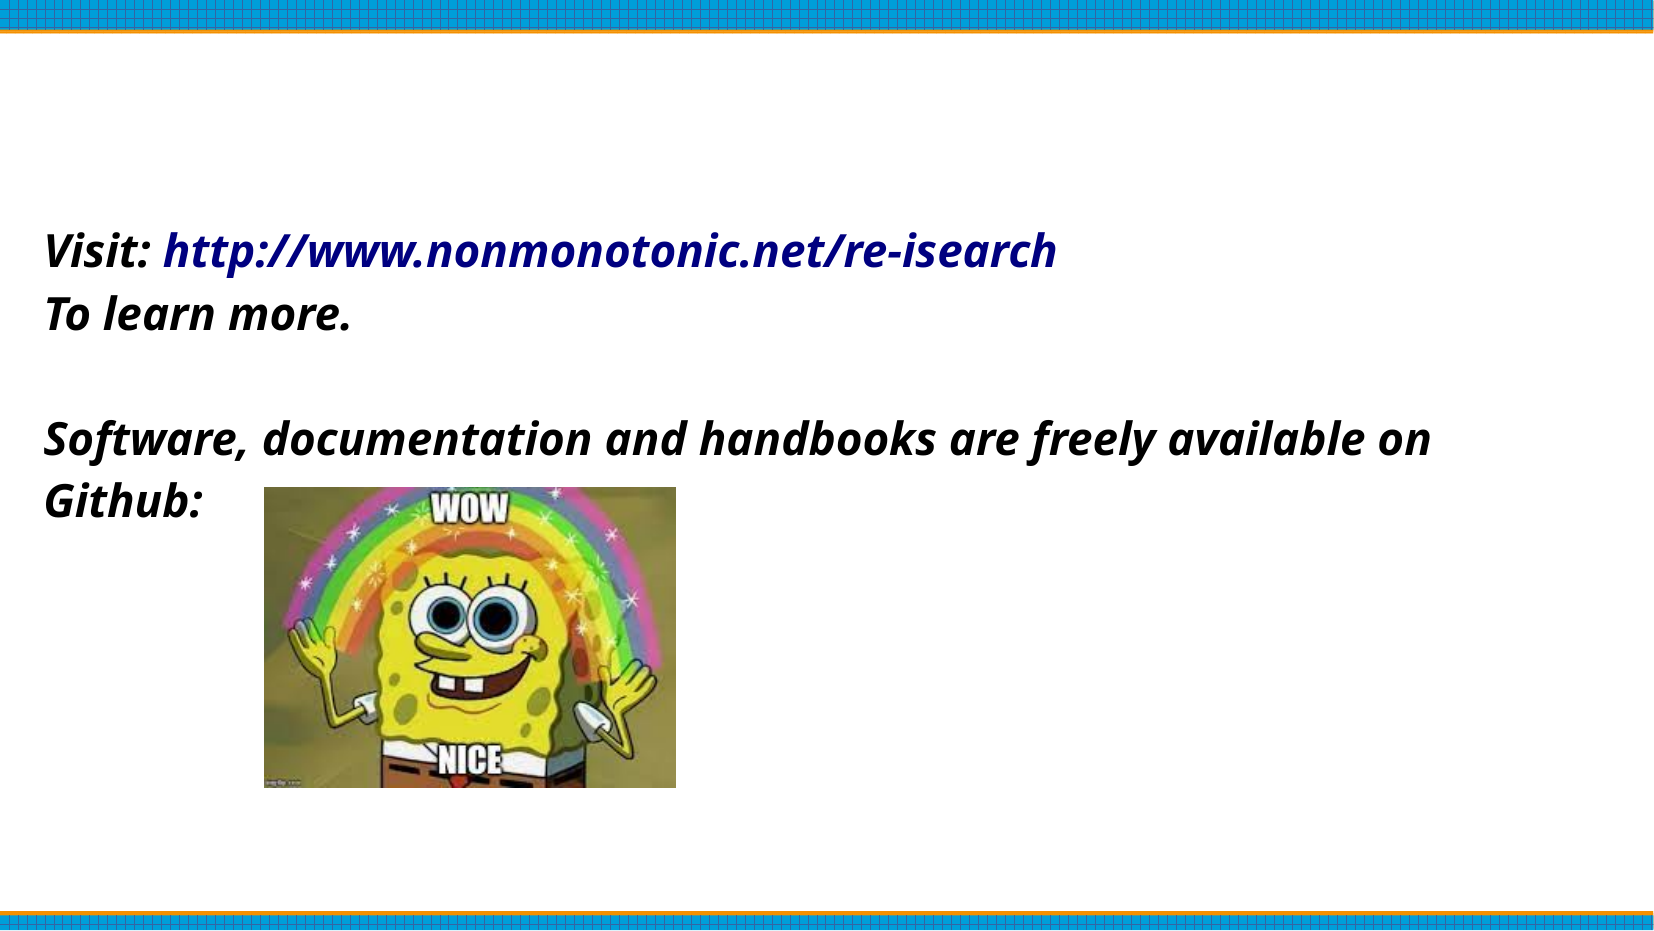

#
Visit: http://www.nonmonotonic.net/re-isearch
To learn more.
Software, documentation and handbooks are freely available on
Github: